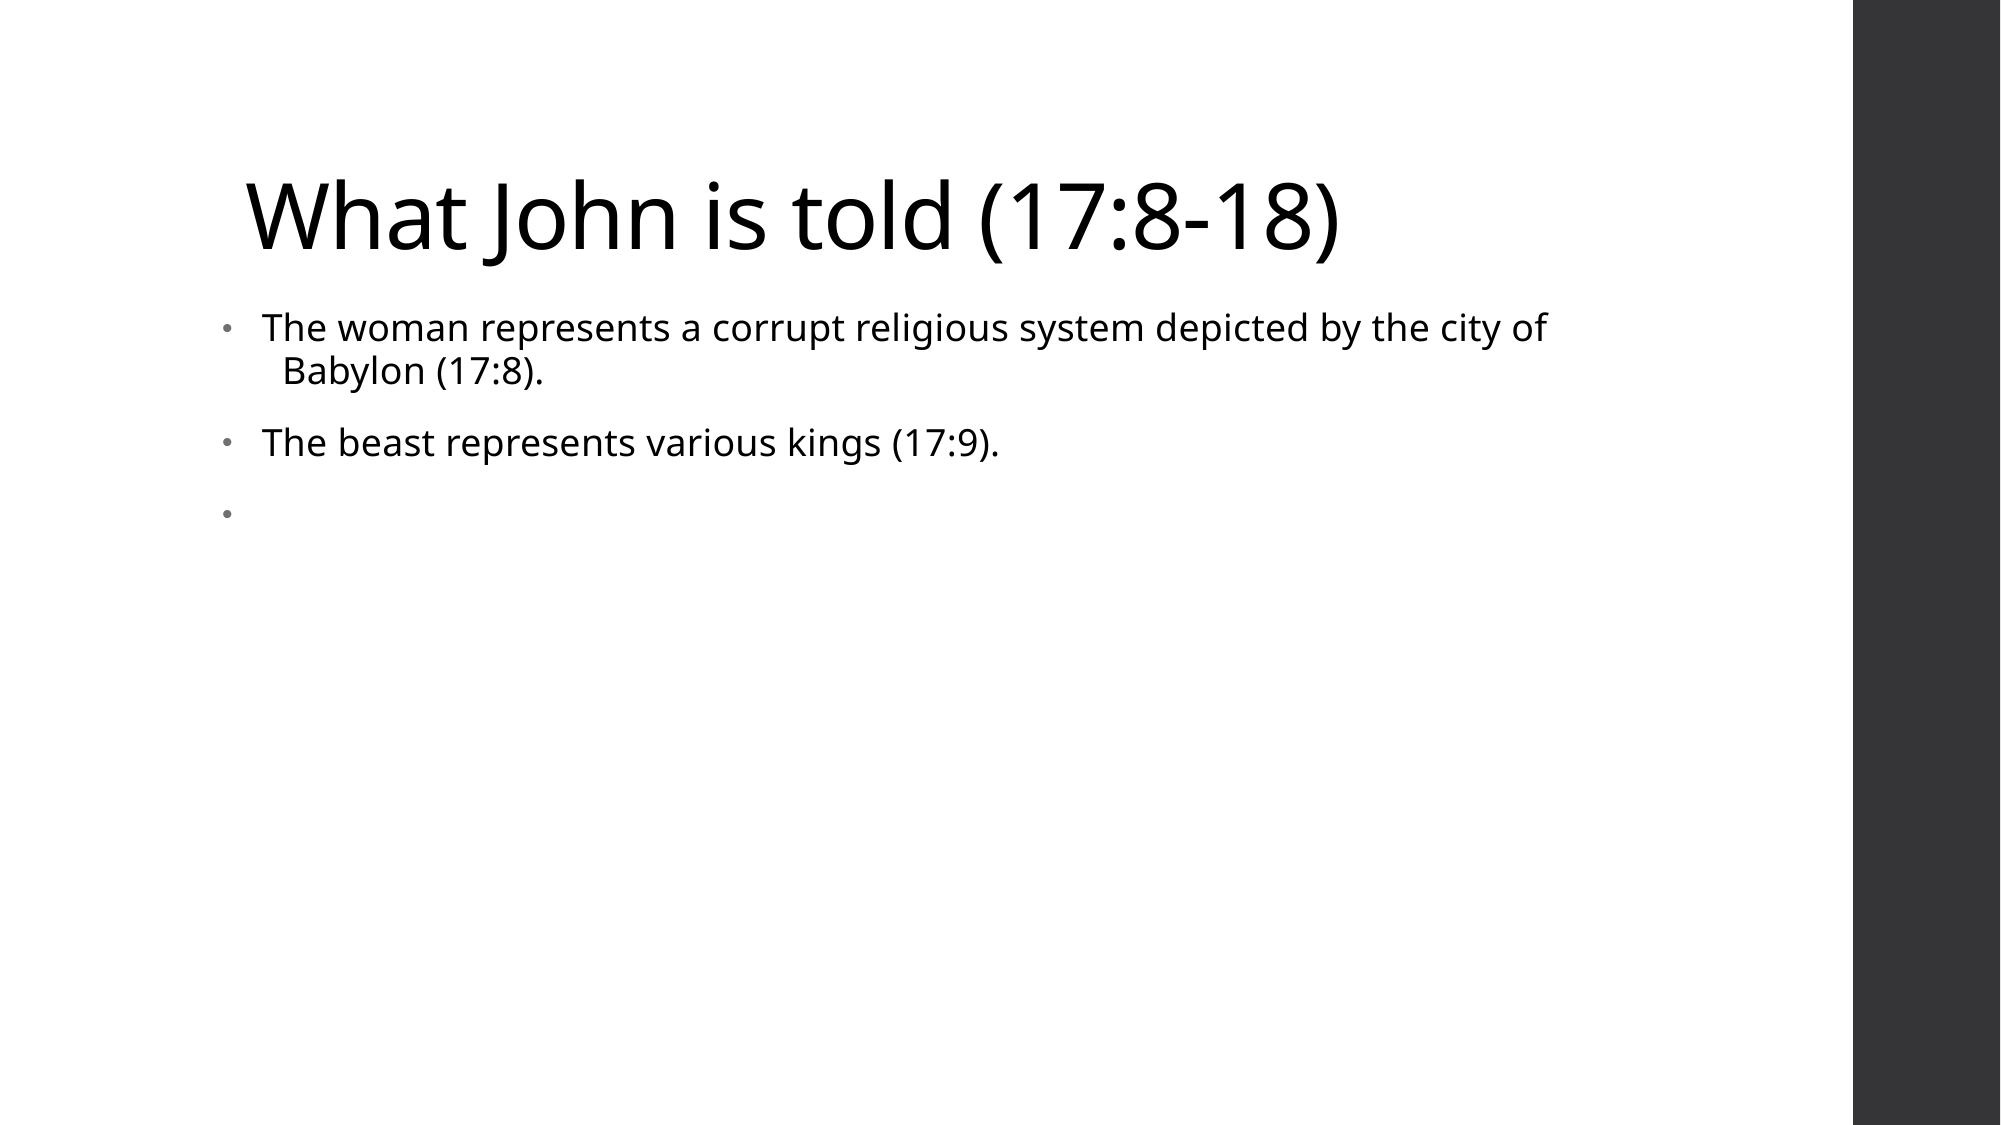

# What John is told (17:8-18)
 The woman represents a corrupt religious system depicted by the city of Babylon (17:8).
 The beast represents various kings (17:9).